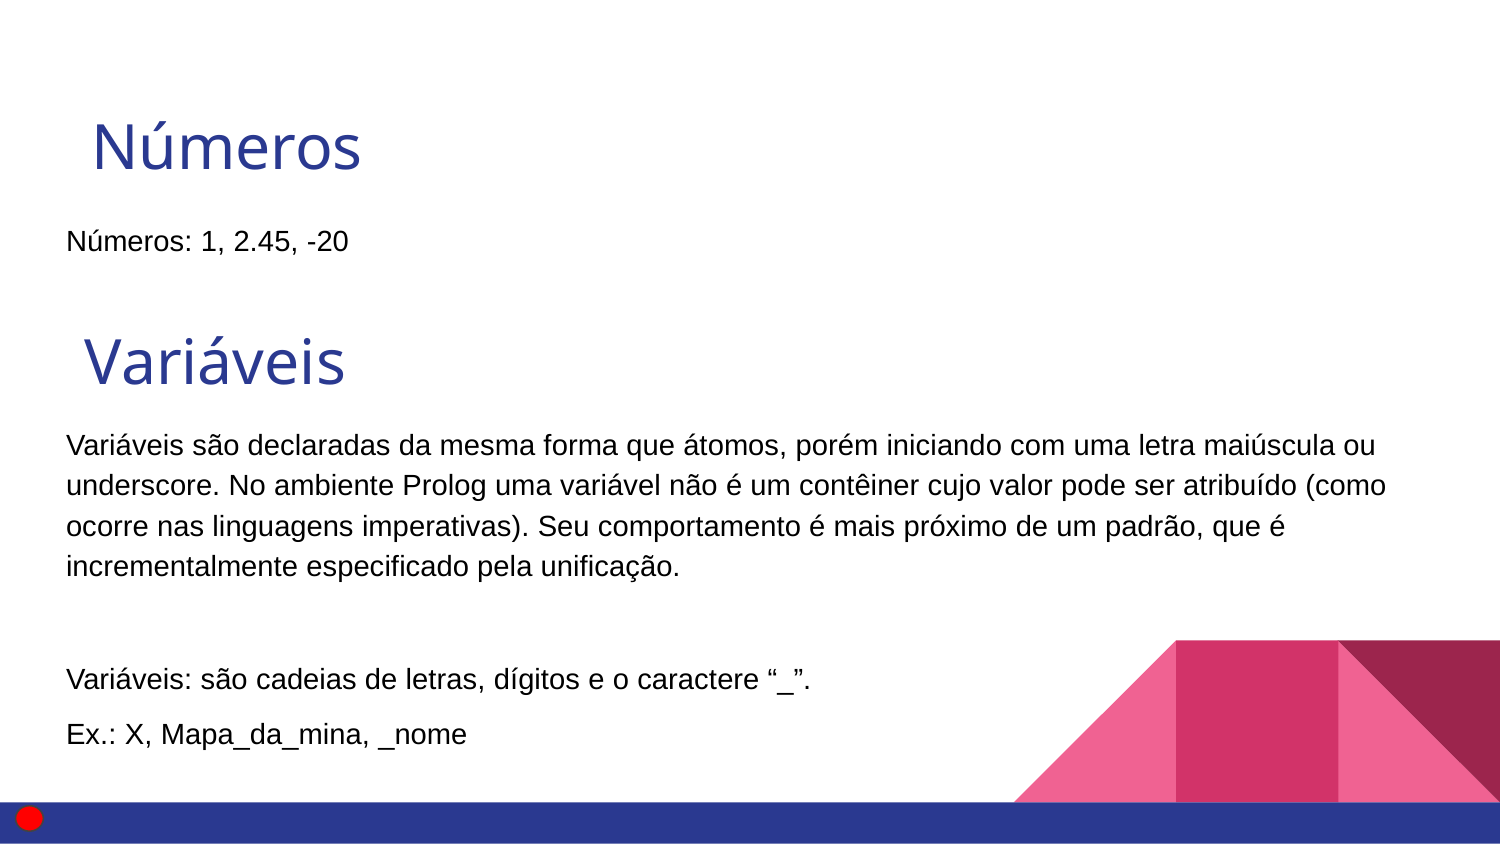

Números
# Números: 1, 2.45, -20
Variáveis
Variáveis são declaradas da mesma forma que átomos, porém iniciando com uma letra maiúscula ou underscore. No ambiente Prolog uma variável não é um contêiner cujo valor pode ser atribuído (como ocorre nas linguagens imperativas). Seu comportamento é mais próximo de um padrão, que é incrementalmente especificado pela unificação.
Variáveis: são cadeias de letras, dígitos e o caractere “_”.
Ex.: X, Mapa_da_mina, _nome